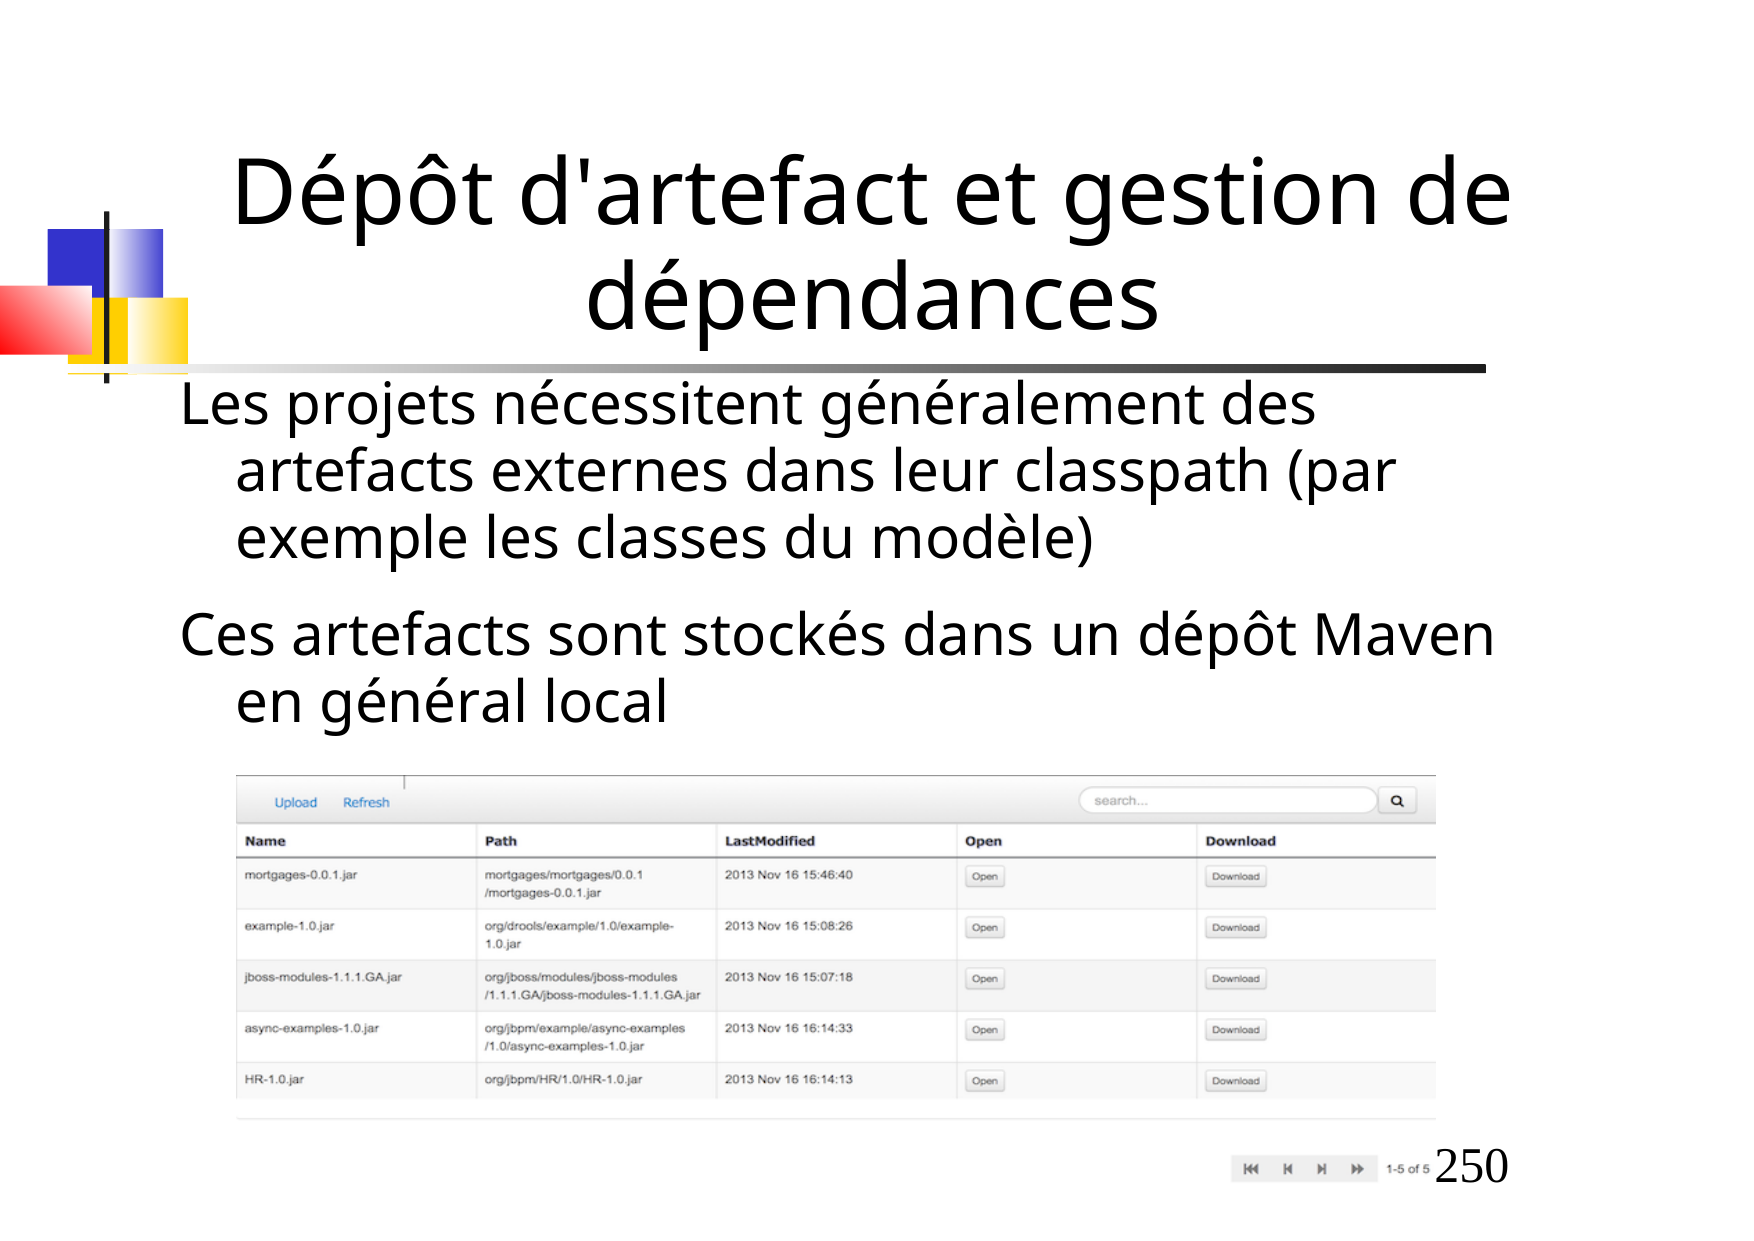

# Dépôt d'artefact et gestion de dépendances
Les projets nécessitent généralement des artefacts externes dans leur classpath (par exemple les classes du modèle)
Ces artefacts sont stockés dans un dépôt Maven en général local